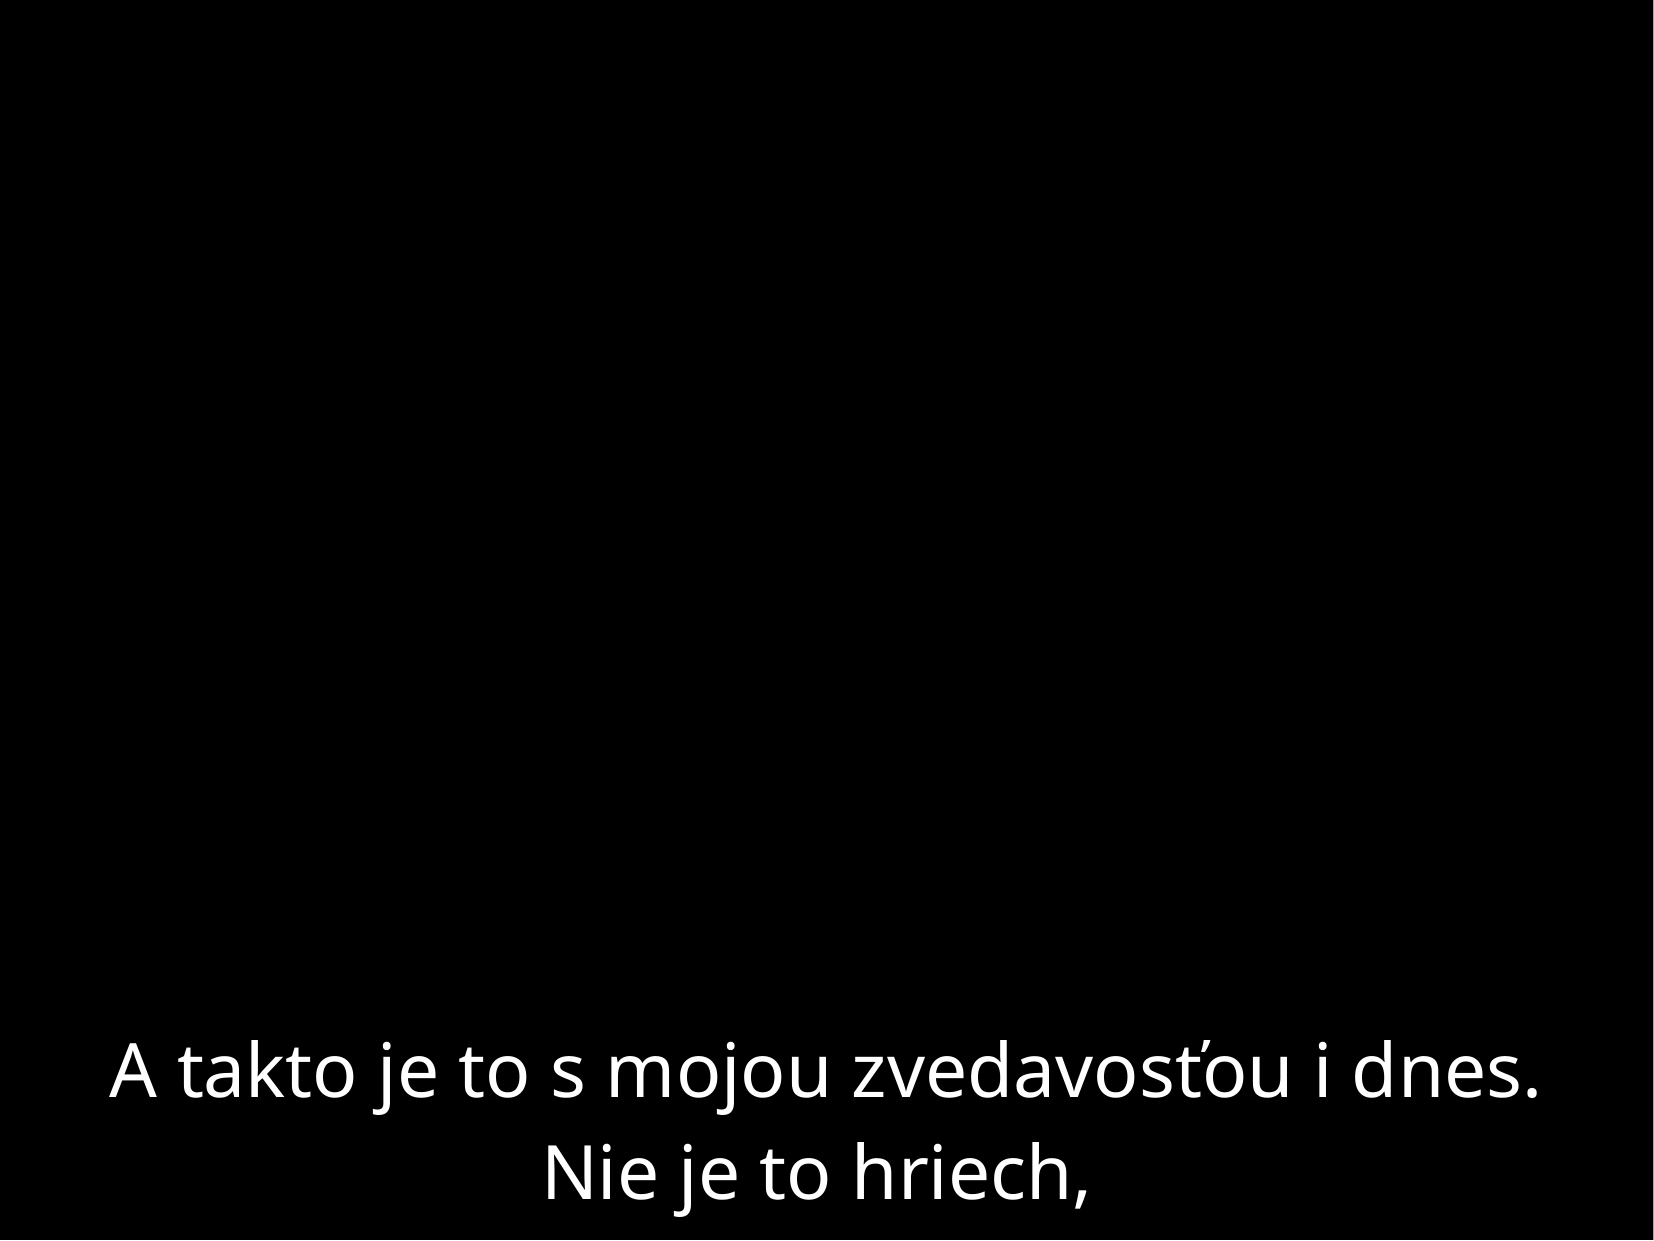

# A takto je to s mojou zvedavosťou i dnes. Nie je to hriech,